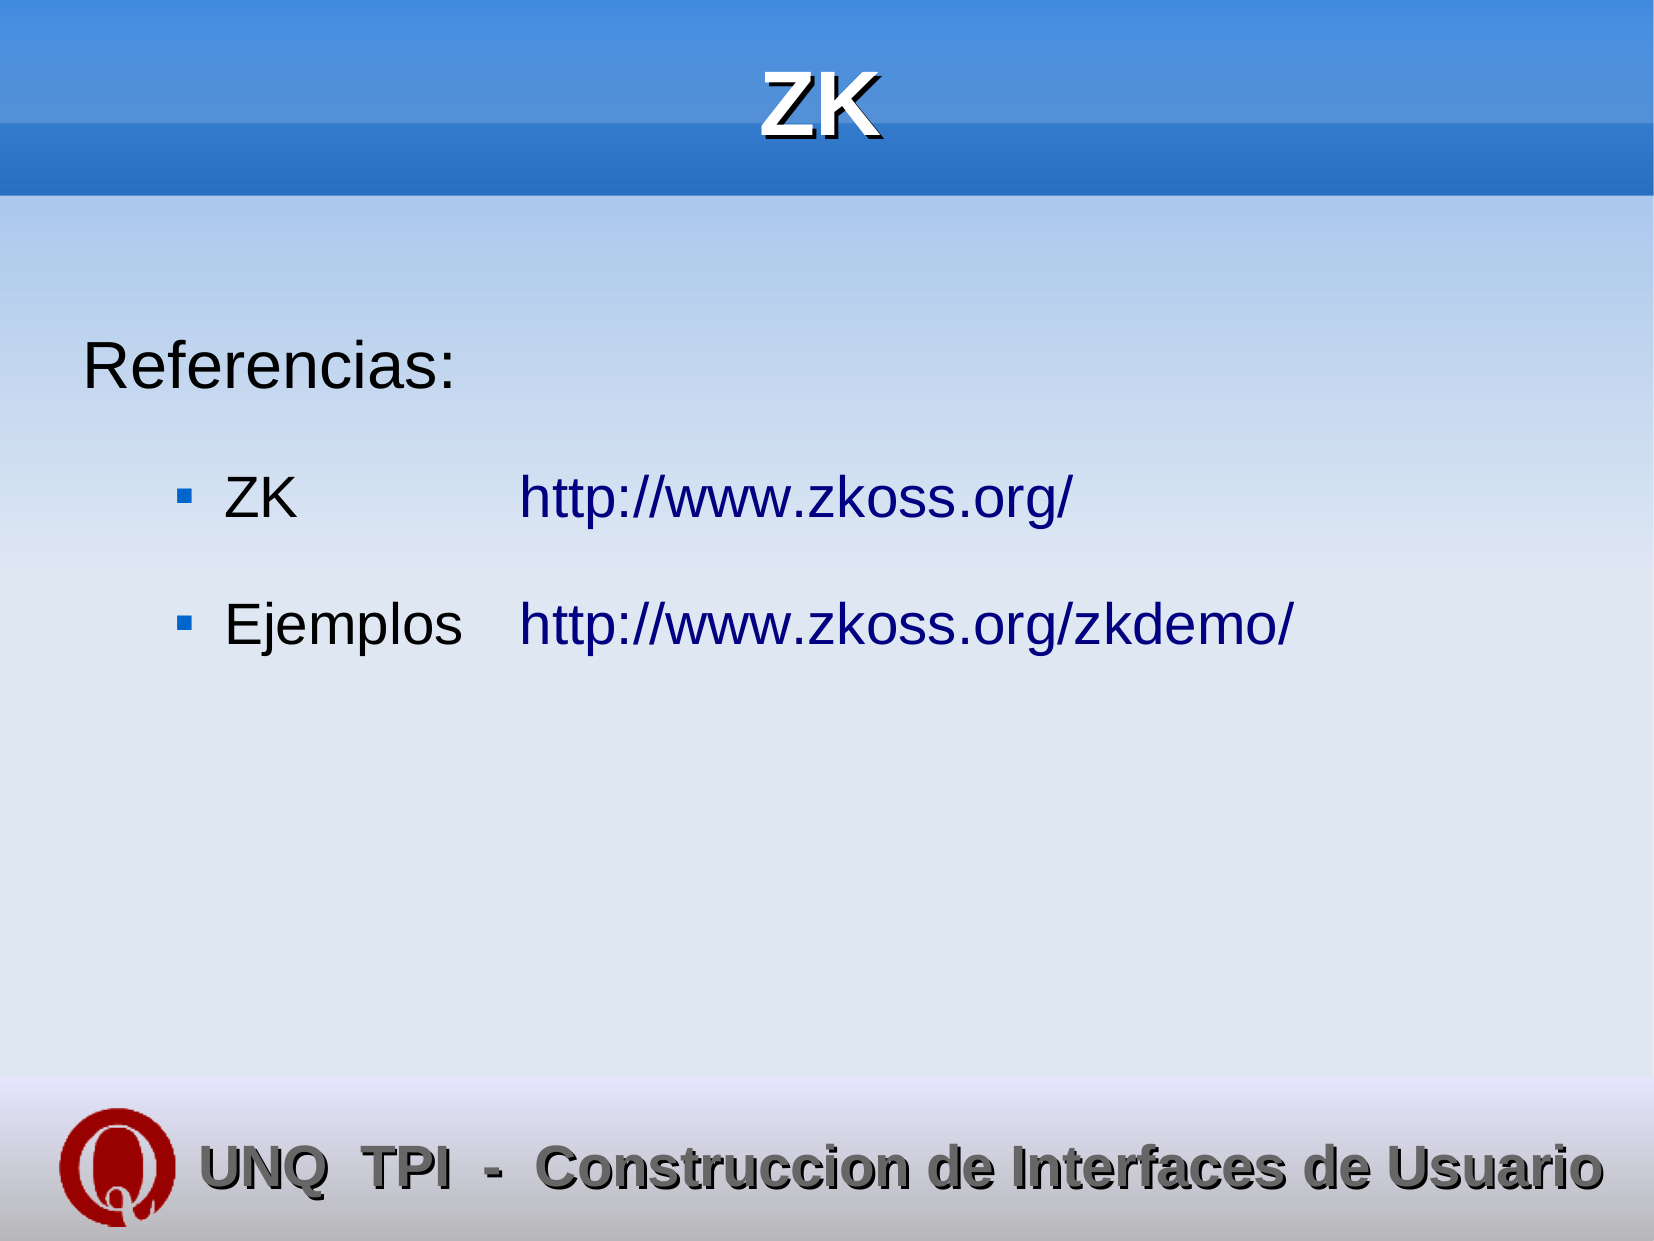

# ZK
ZK
Referencias:
ZK			http://www.zkoss.org/
Ejemplos	http://www.zkoss.org/zkdemo/
UNQ TPI - Construccion de Interfaces de Usuario